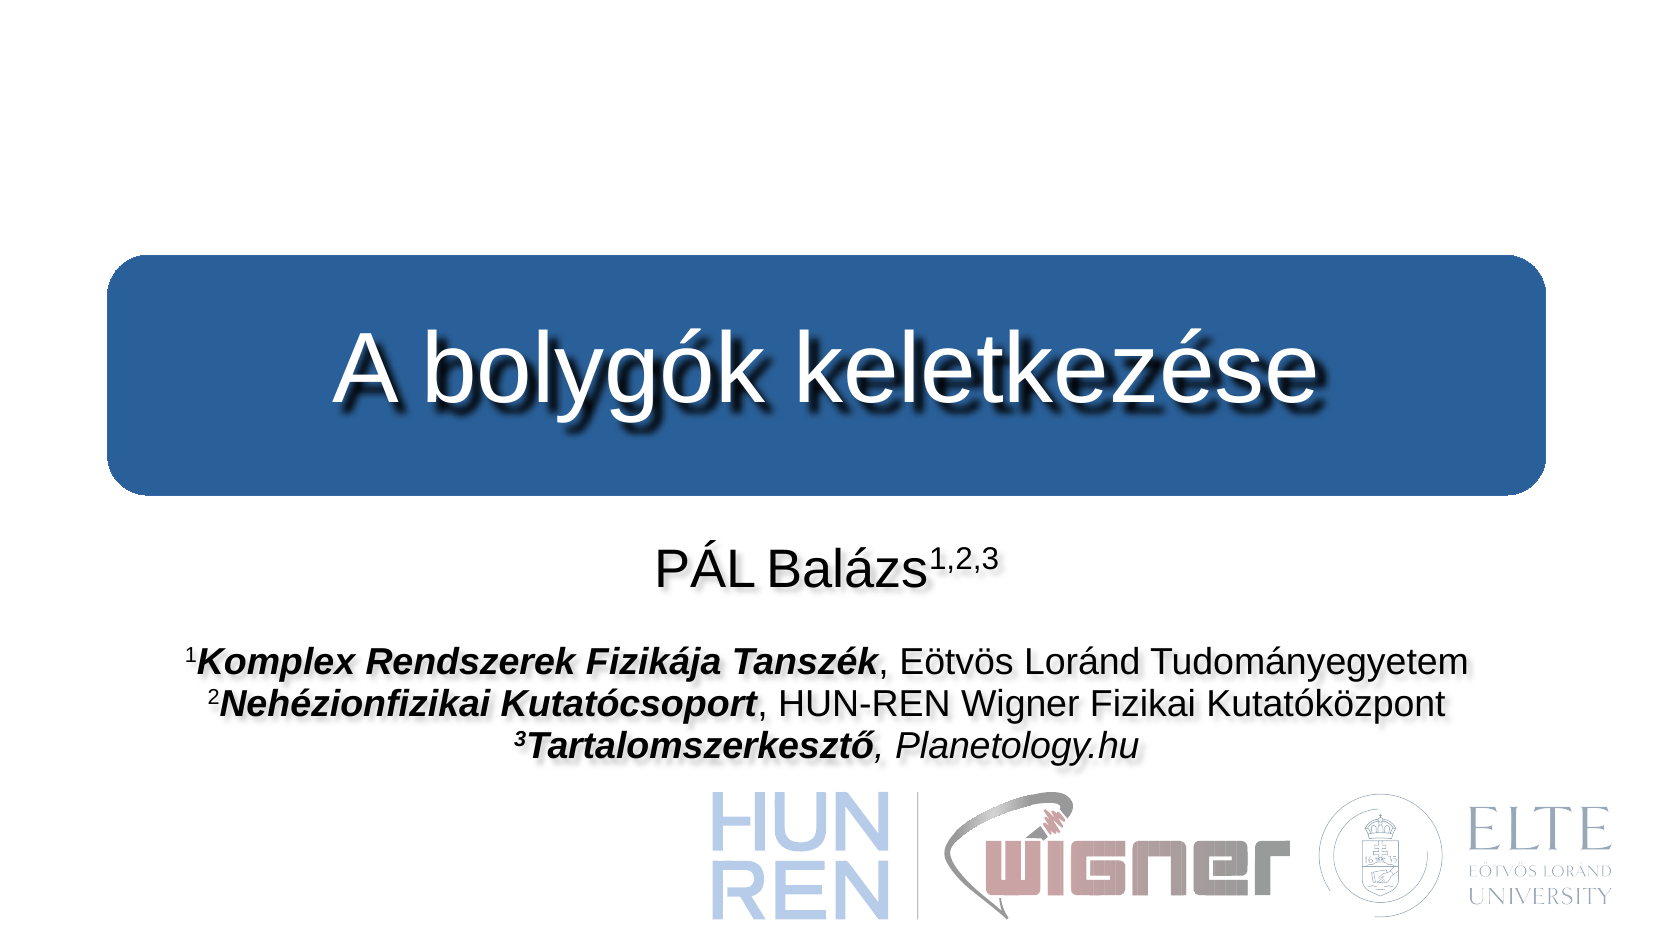

# A bolygók keletkezése
PÁL Balázs1,2,3
1Komplex Rendszerek Fizikája Tanszék, Eötvös Loránd Tudományegyetem
2Nehézionfizikai Kutatócsoport, HUN-REN Wigner Fizikai Kutatóközpont
3Tartalomszerkesztő, Planetology.hu